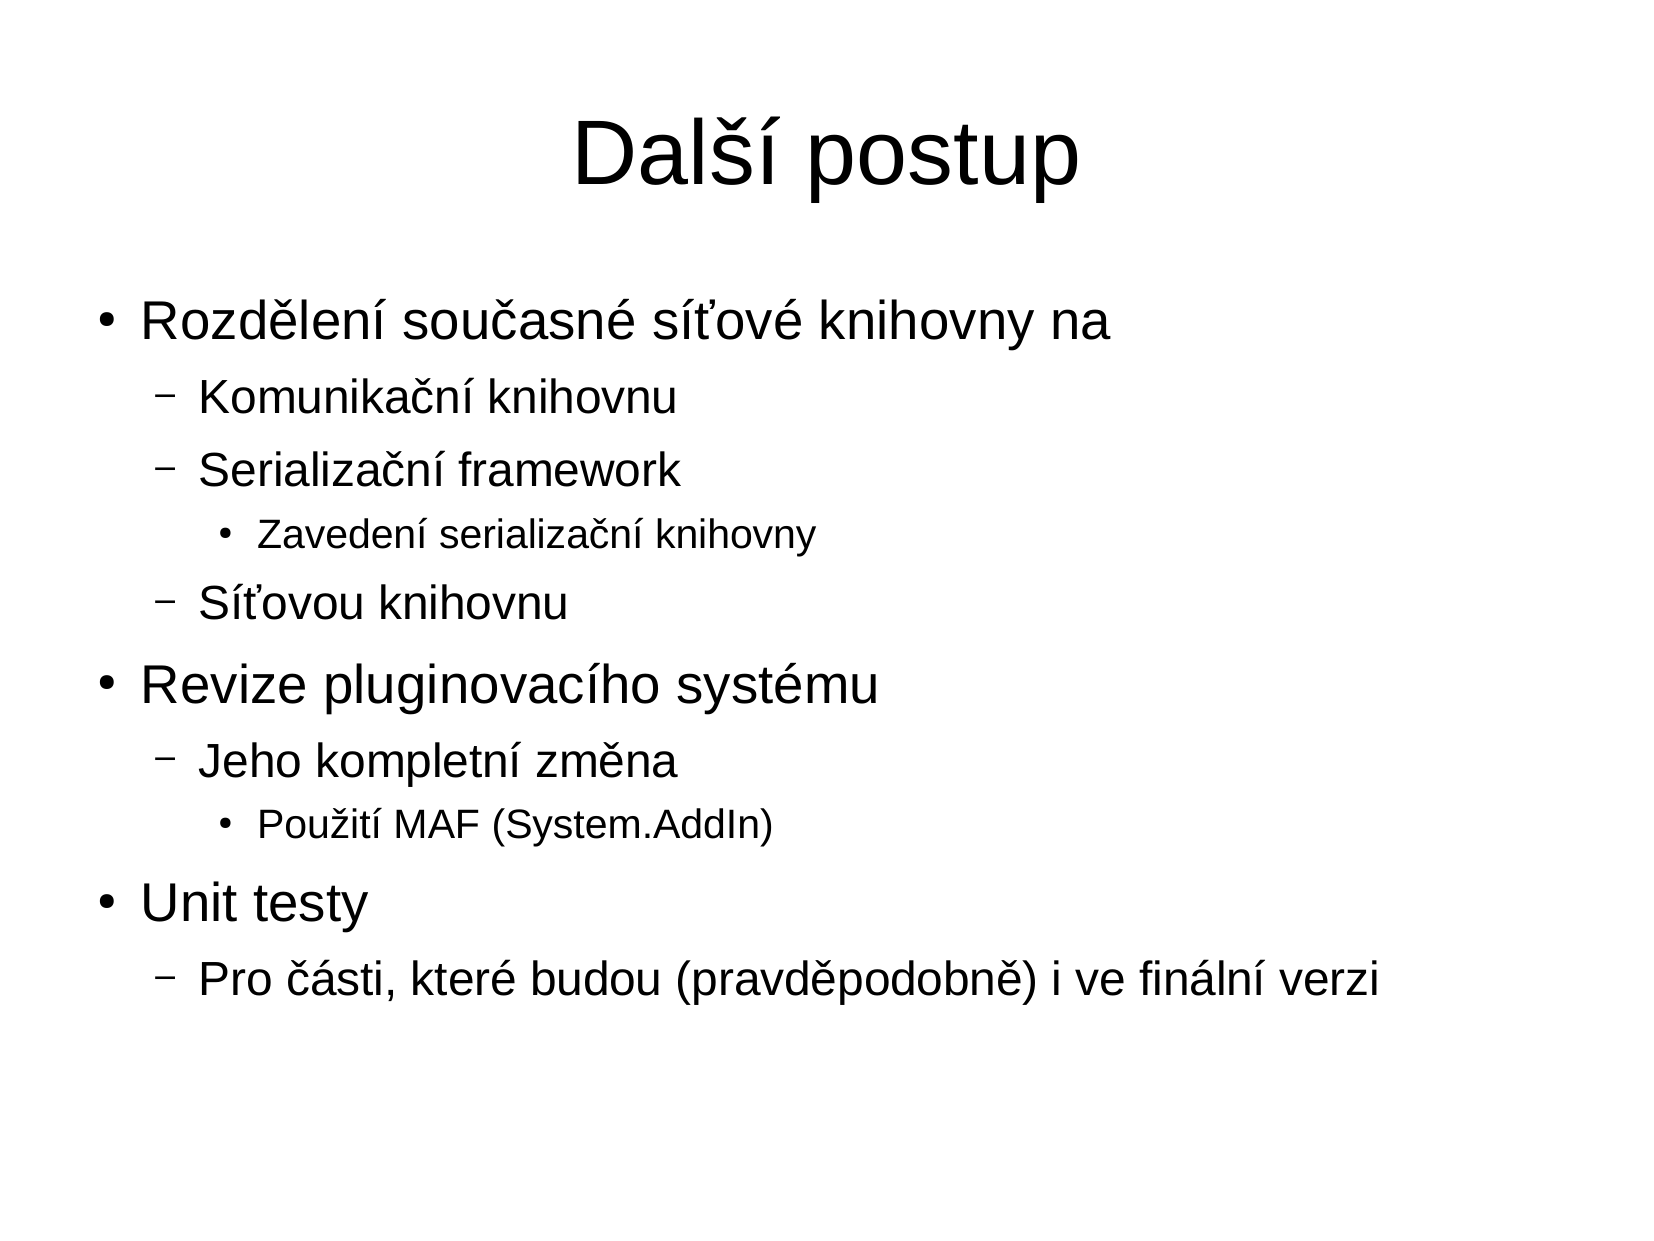

# Další postup
Rozdělení současné síťové knihovny na
Komunikační knihovnu
Serializační framework
Zavedení serializační knihovny
Síťovou knihovnu
Revize pluginovacího systému
Jeho kompletní změna
Použití MAF (System.AddIn)
Unit testy
Pro části, které budou (pravděpodobně) i ve finální verzi